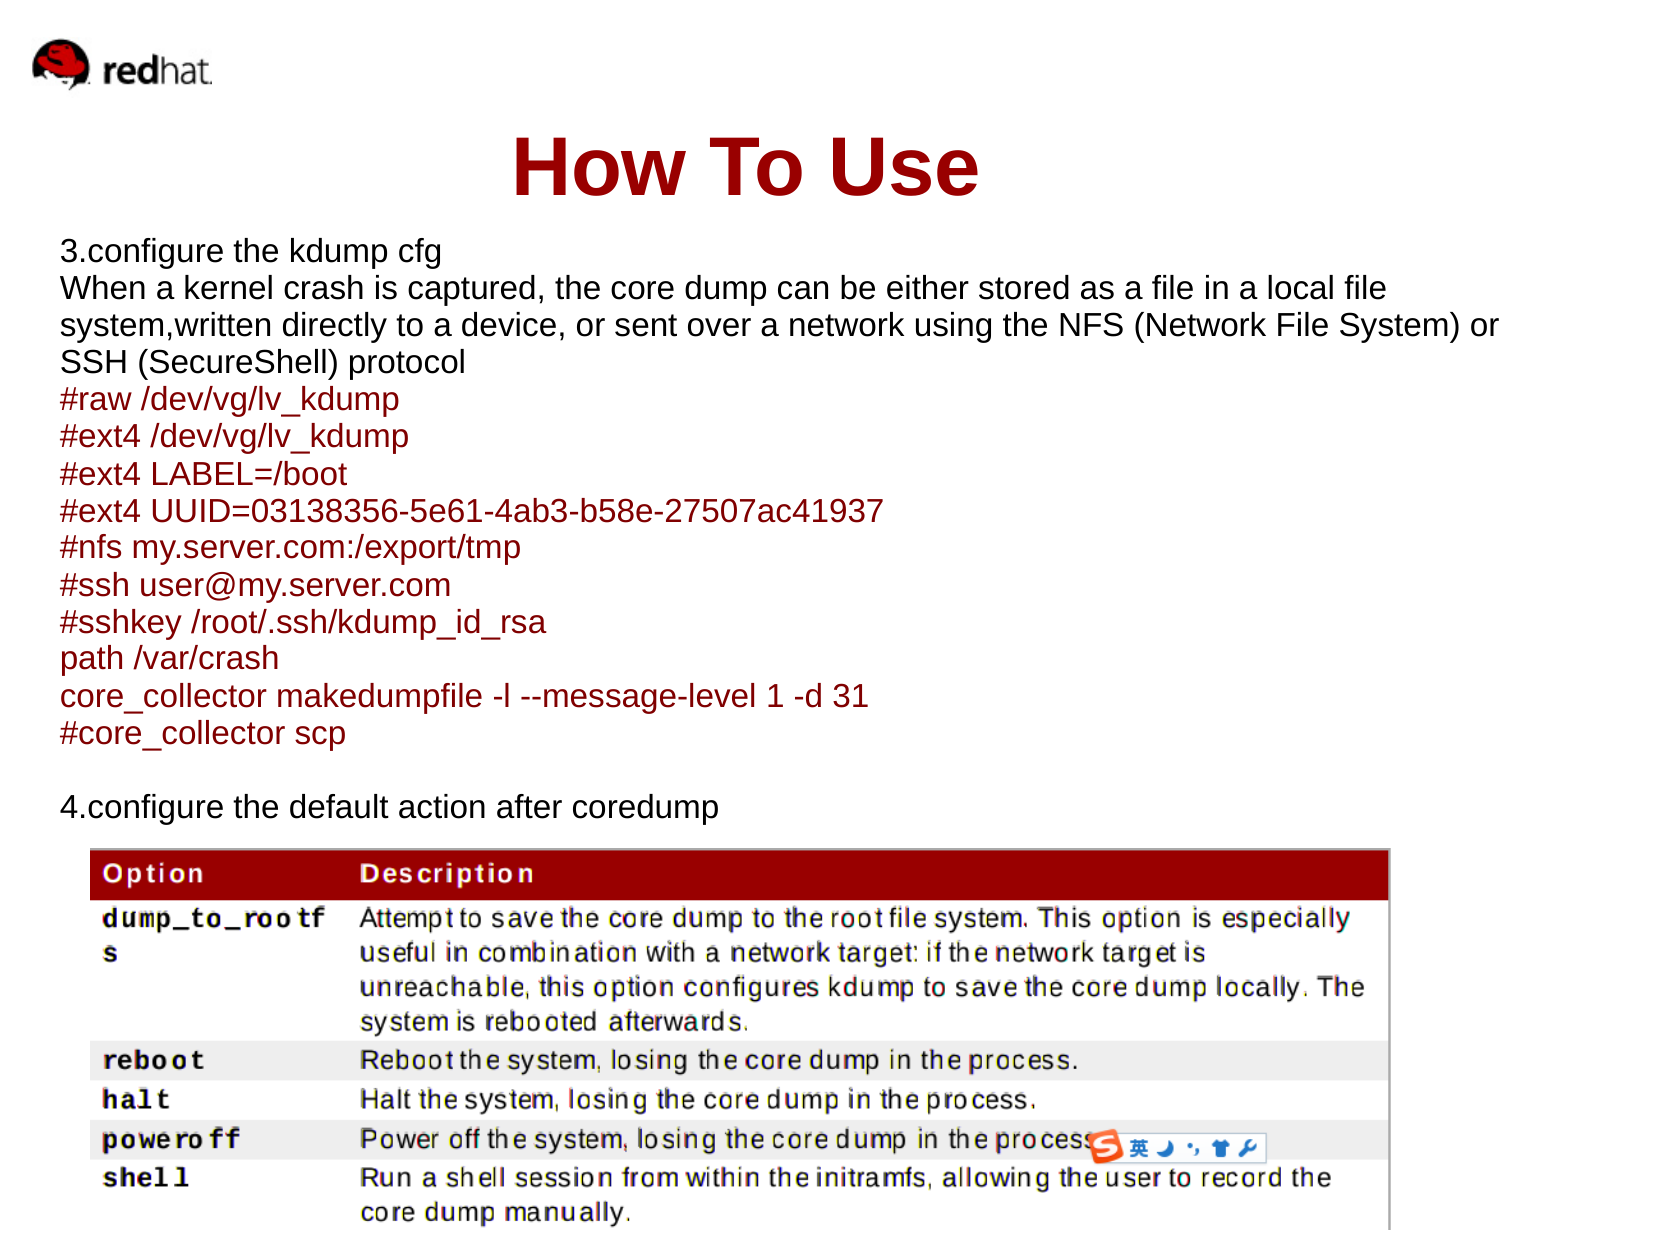

How To Use
3.configure the kdump cfg
When a kernel crash is captured, the core dump can be either stored as a file in a local file system,written directly to a device, or sent over a network using the NFS (Network File System) or SSH (SecureShell) protocol
#raw /dev/vg/lv_kdump
#ext4 /dev/vg/lv_kdump
#ext4 LABEL=/boot
#ext4 UUID=03138356-5e61-4ab3-b58e-27507ac41937
#nfs my.server.com:/export/tmp
#ssh user@my.server.com
#sshkey /root/.ssh/kdump_id_rsa
path /var/crash
core_collector makedumpfile -l --message-level 1 -d 31
#core_collector scp
4.configure the default action after coredump